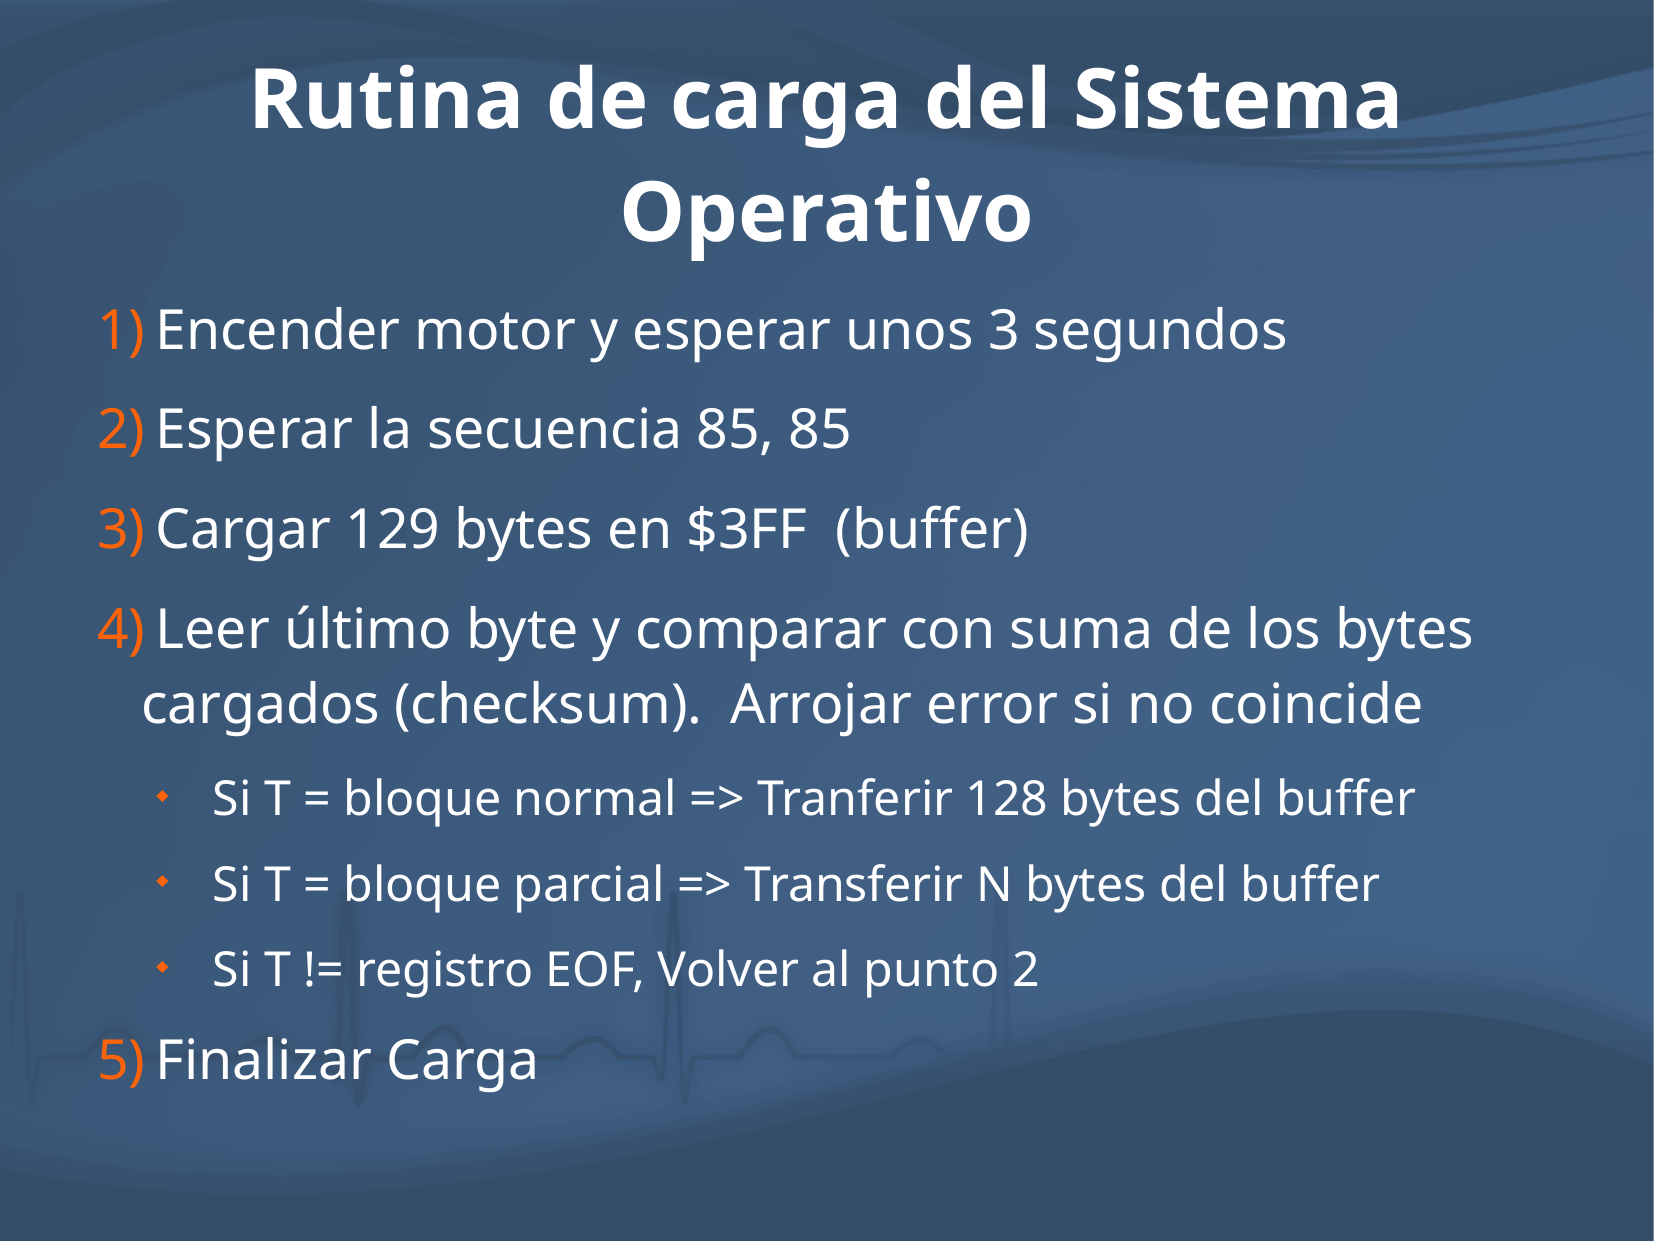

# Rutina de carga del Sistema Operativo
 Encender motor y esperar unos 3 segundos
 Esperar la secuencia 85, 85
 Cargar 129 bytes en $3FF (buffer)
 Leer último byte y comparar con suma de los bytes cargados (checksum). Arrojar error si no coincide
 Si T = bloque normal => Tranferir 128 bytes del buffer
 Si T = bloque parcial => Transferir N bytes del buffer
 Si T != registro EOF, Volver al punto 2
 Finalizar Carga